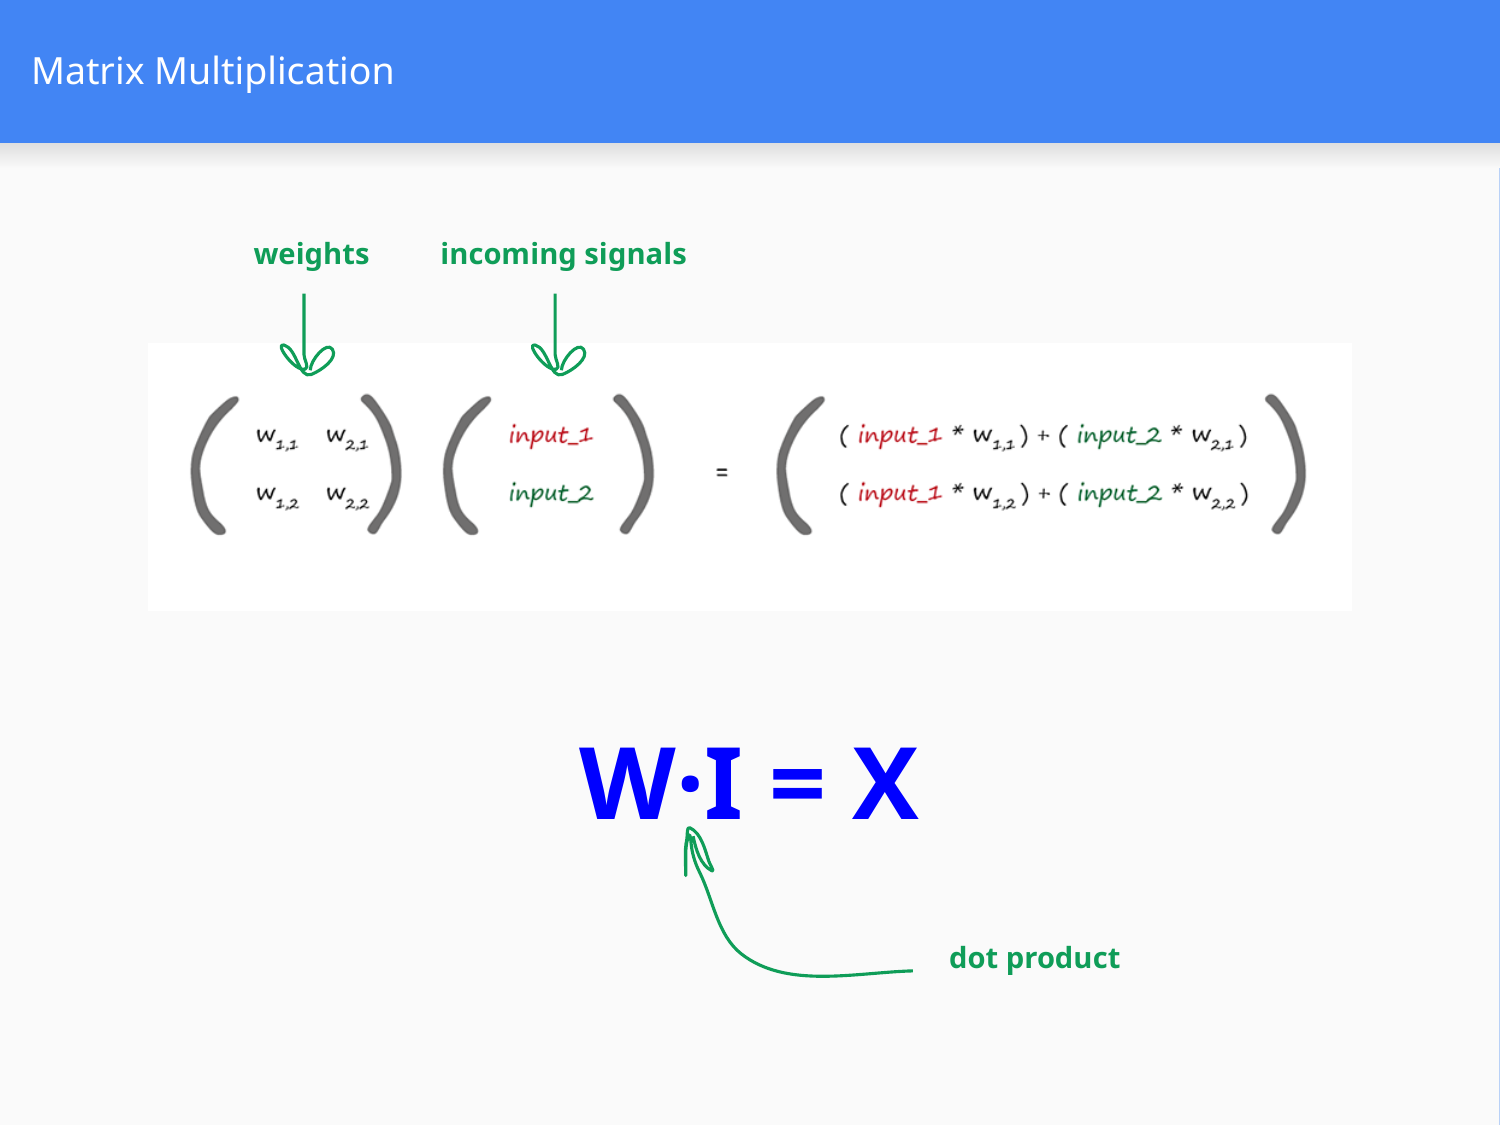

# Matrix Multiplication
weights
incoming signals
W·I = X
dot product